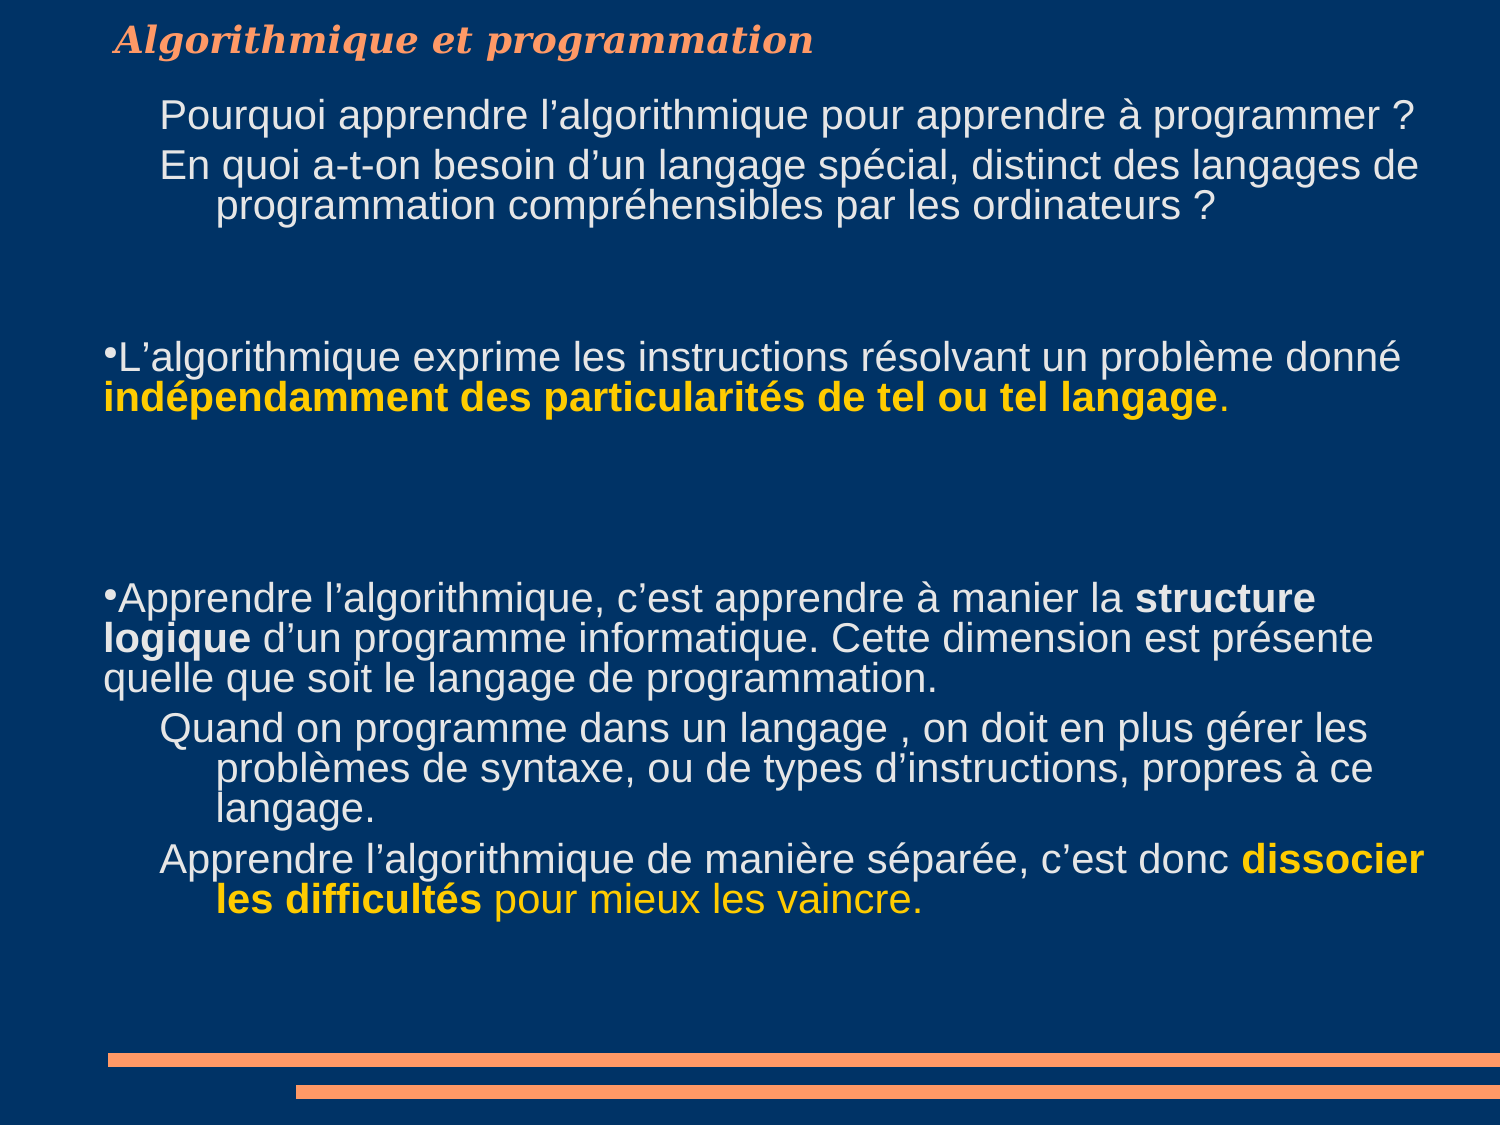

# Algorithmique et programmation
Pourquoi apprendre l’algorithmique pour apprendre à programmer ?
En quoi a-t-on besoin d’un langage spécial, distinct des langages de programmation compréhensibles par les ordinateurs ?
L’algorithmique exprime les instructions résolvant un problème donné indépendamment des particularités de tel ou tel langage.
Apprendre l’algorithmique, c’est apprendre à manier la structure logique d’un programme informatique. Cette dimension est présente quelle que soit le langage de programmation.
Quand on programme dans un langage , on doit en plus gérer les problèmes de syntaxe, ou de types d’instructions, propres à ce langage.
Apprendre l’algorithmique de manière séparée, c’est donc dissocier les difficultés pour mieux les vaincre.